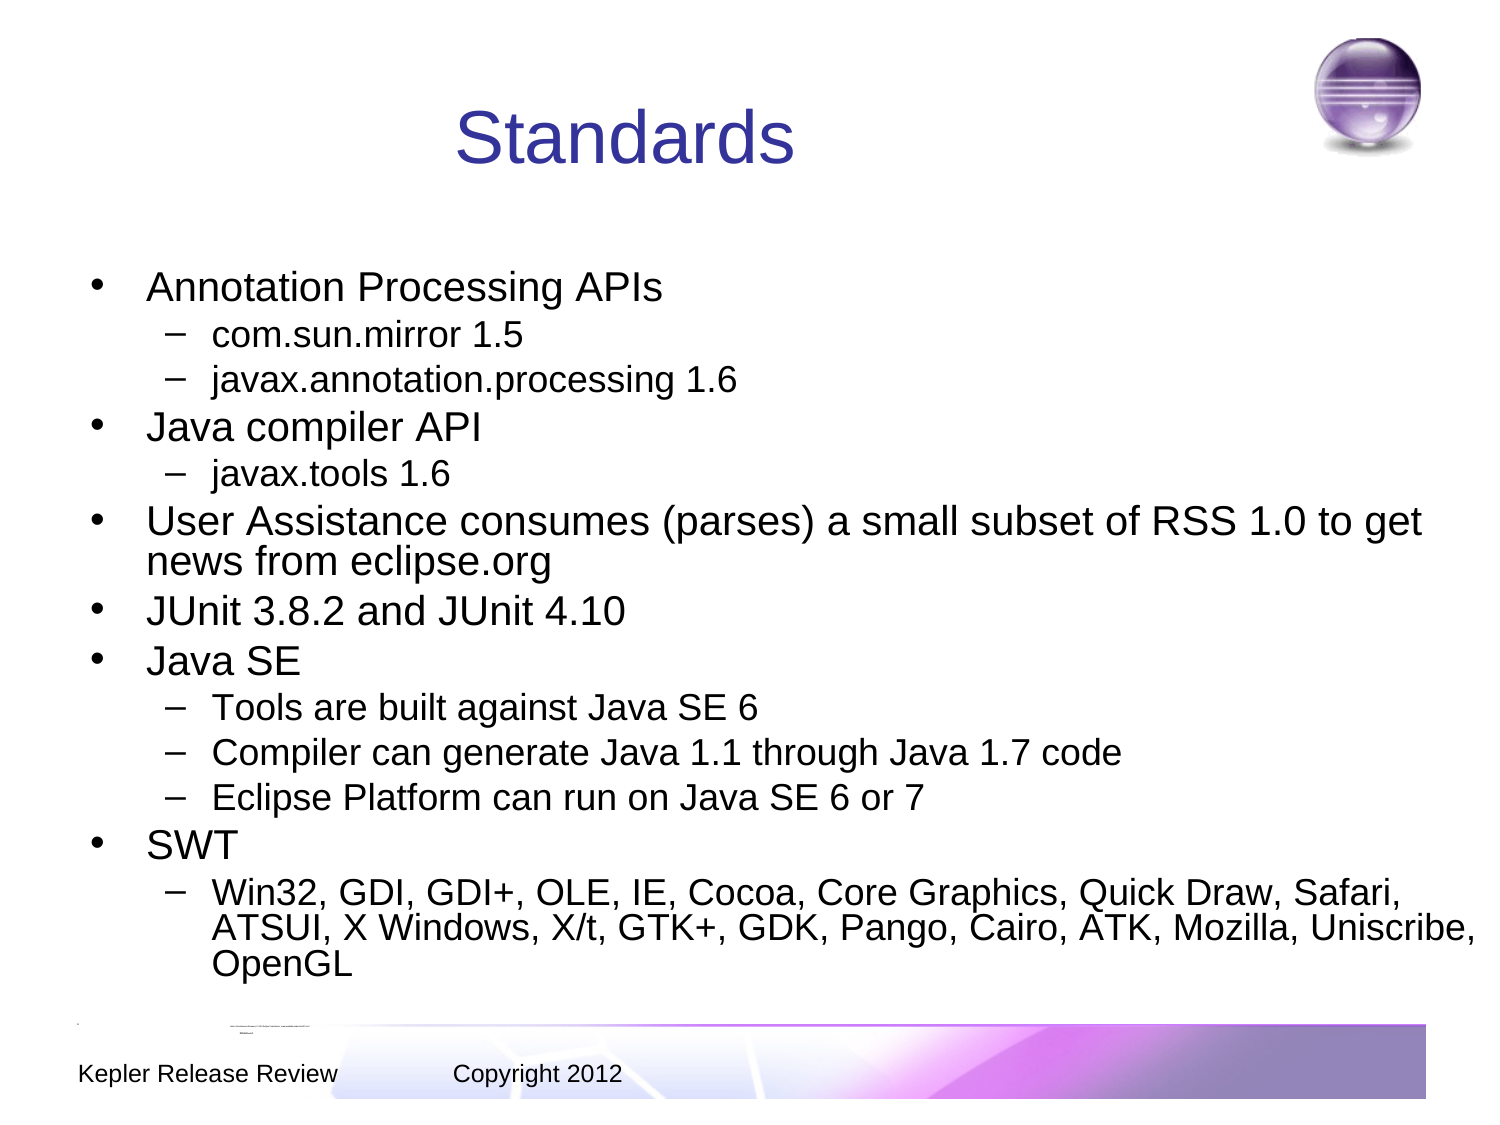

# Standards
Annotation Processing APIs
com.sun.mirror 1.5
javax.annotation.processing 1.6
Java compiler API
javax.tools 1.6
User Assistance consumes (parses) a small subset of RSS 1.0 to get news from eclipse.org
JUnit 3.8.2 and JUnit 4.10
Java SE
Tools are built against Java SE 6
Compiler can generate Java 1.1 through Java 1.7 code
Eclipse Platform can run on Java SE 6 or 7
SWT
Win32, GDI, GDI+, OLE, IE, Cocoa, Core Graphics, Quick Draw, Safari, ATSUI, X Windows, X/t, GTK+, GDK, Pango, Cairo, ATK, Mozilla, Uniscribe, OpenGL
22
Copyright 2012